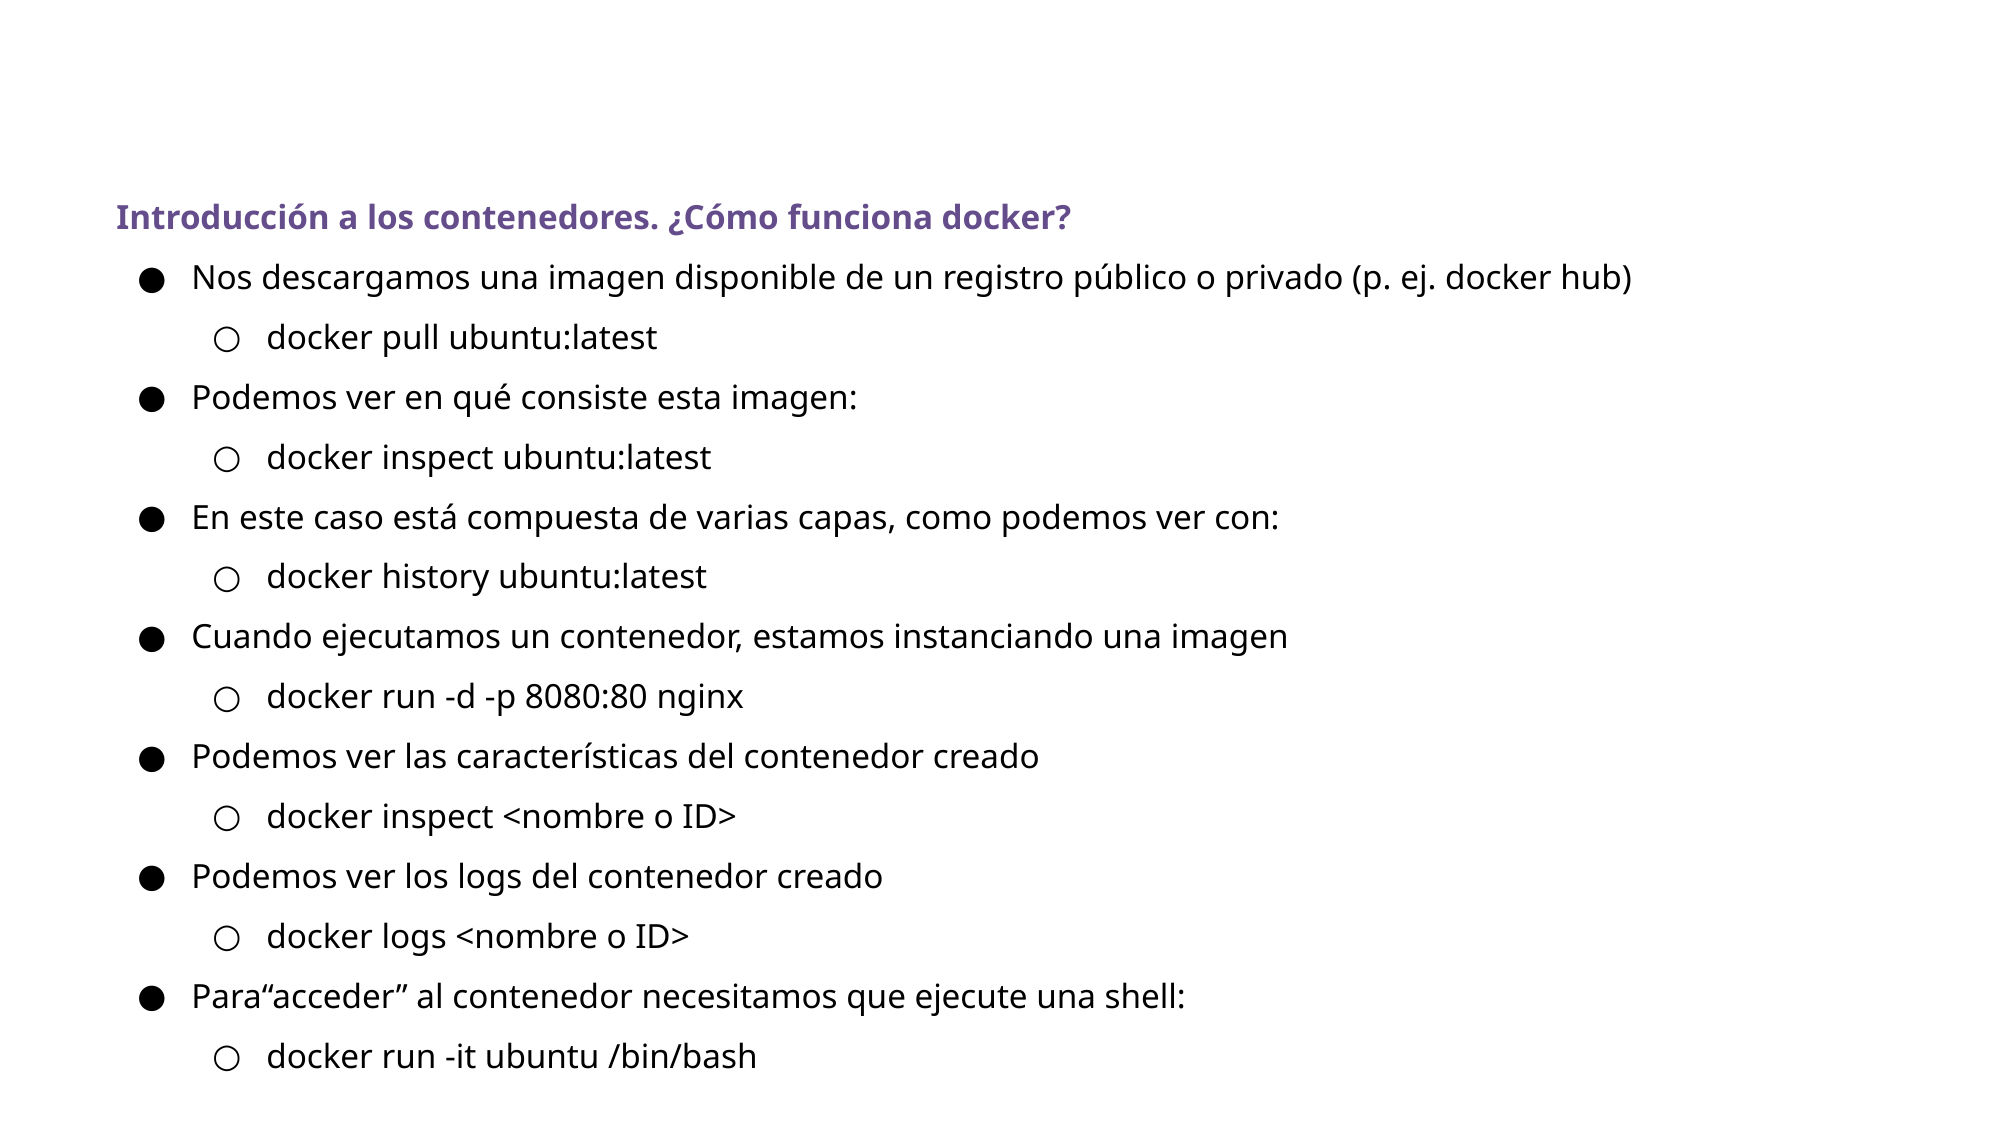

Introducción a los contenedores. ¿Cómo funciona docker?
Nos descargamos una imagen disponible de un registro público o privado (p. ej. docker hub)
docker pull ubuntu:latest
Podemos ver en qué consiste esta imagen:
docker inspect ubuntu:latest
En este caso está compuesta de varias capas, como podemos ver con:
docker history ubuntu:latest
Cuando ejecutamos un contenedor, estamos instanciando una imagen
docker run -d -p 8080:80 nginx
Podemos ver las características del contenedor creado
docker inspect <nombre o ID>
Podemos ver los logs del contenedor creado
docker logs <nombre o ID>
Para“acceder” al contenedor necesitamos que ejecute una shell:
docker run -it ubuntu /bin/bash